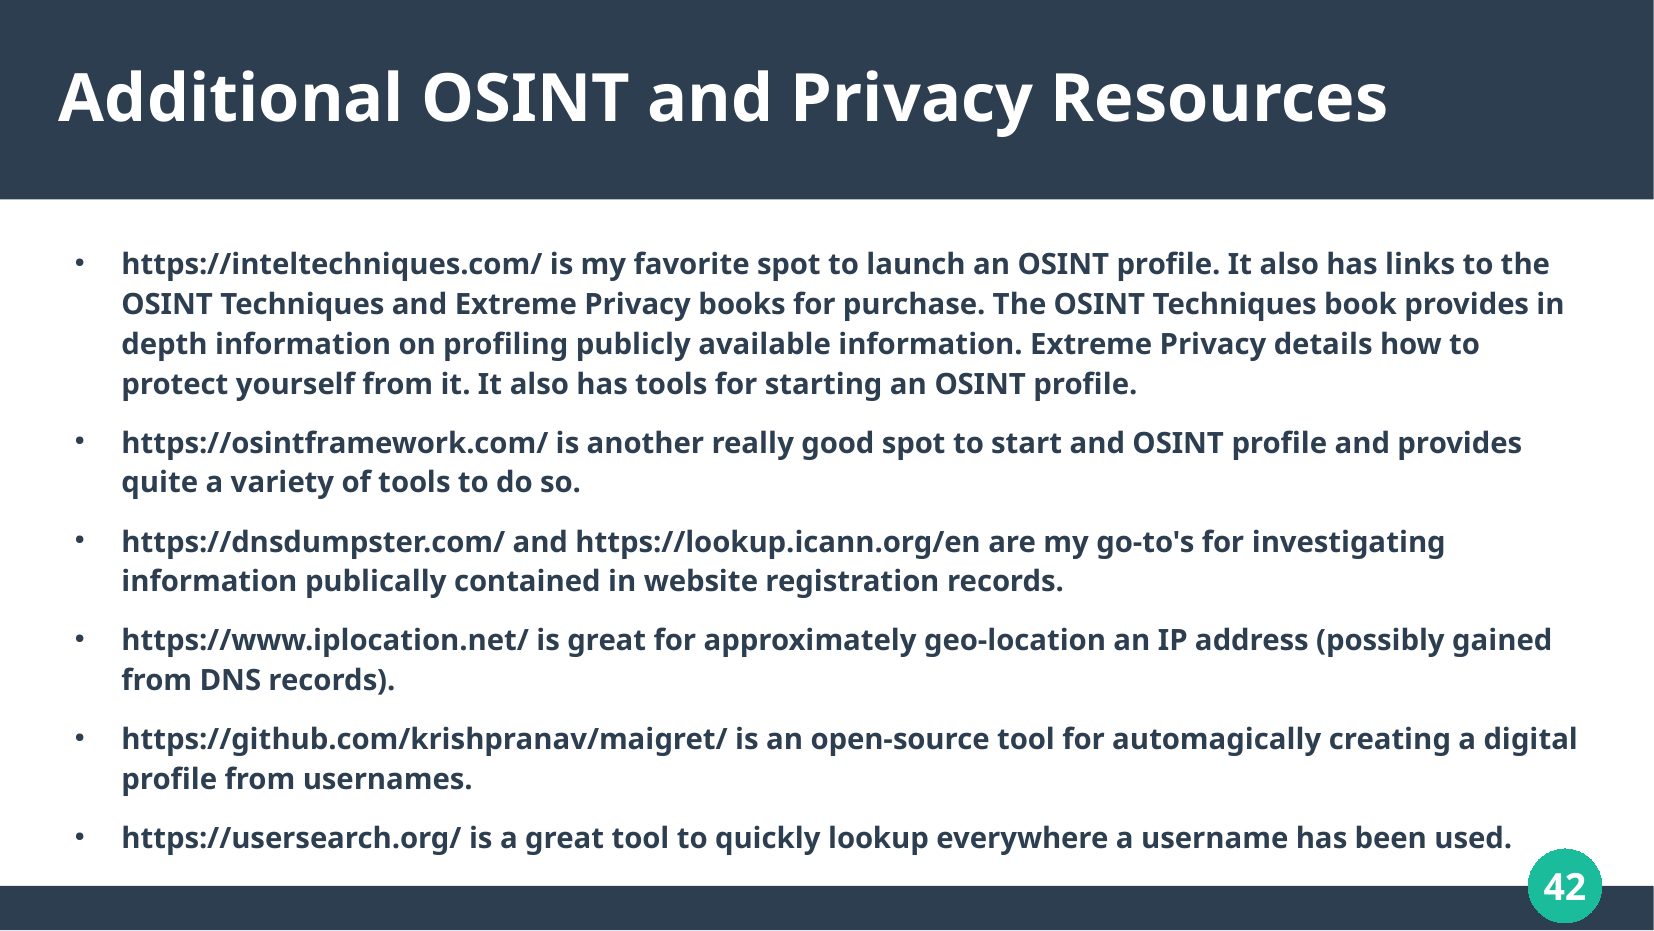

# Additional OSINT and Privacy Resources
https://inteltechniques.com/ is my favorite spot to launch an OSINT profile. It also has links to the OSINT Techniques and Extreme Privacy books for purchase. The OSINT Techniques book provides in depth information on profiling publicly available information. Extreme Privacy details how to protect yourself from it. It also has tools for starting an OSINT profile.
https://osintframework.com/ is another really good spot to start and OSINT profile and provides quite a variety of tools to do so.
https://dnsdumpster.com/ and https://lookup.icann.org/en are my go-to's for investigating information publically contained in website registration records.
https://www.iplocation.net/ is great for approximately geo-location an IP address (possibly gained from DNS records).
https://github.com/krishpranav/maigret/ is an open-source tool for automagically creating a digital profile from usernames.
https://usersearch.org/ is a great tool to quickly lookup everywhere a username has been used.
42